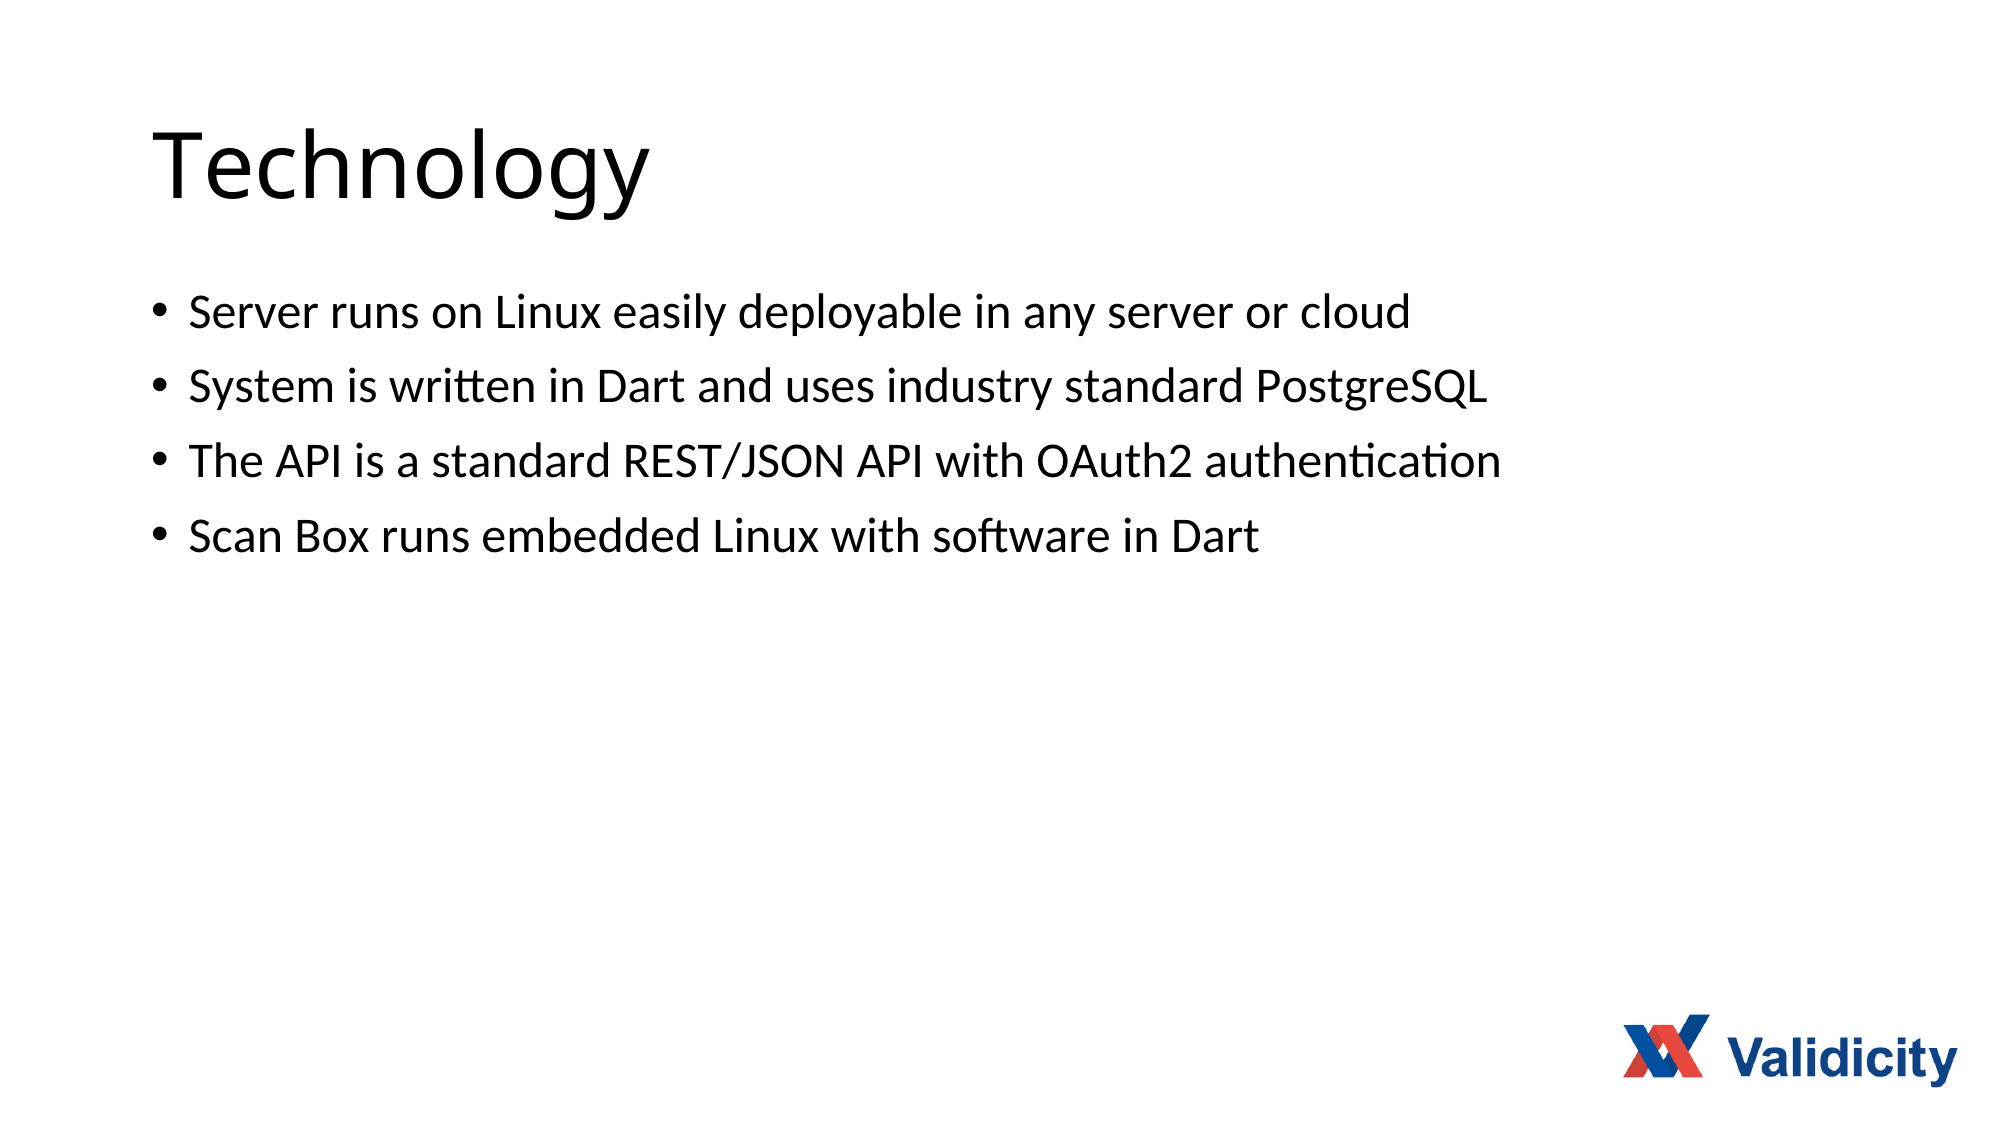

# Technology
Server runs on Linux easily deployable in any server or cloud
System is written in Dart and uses industry standard PostgreSQL
The API is a standard REST/JSON API with OAuth2 authentication
Scan Box runs embedded Linux with software in Dart